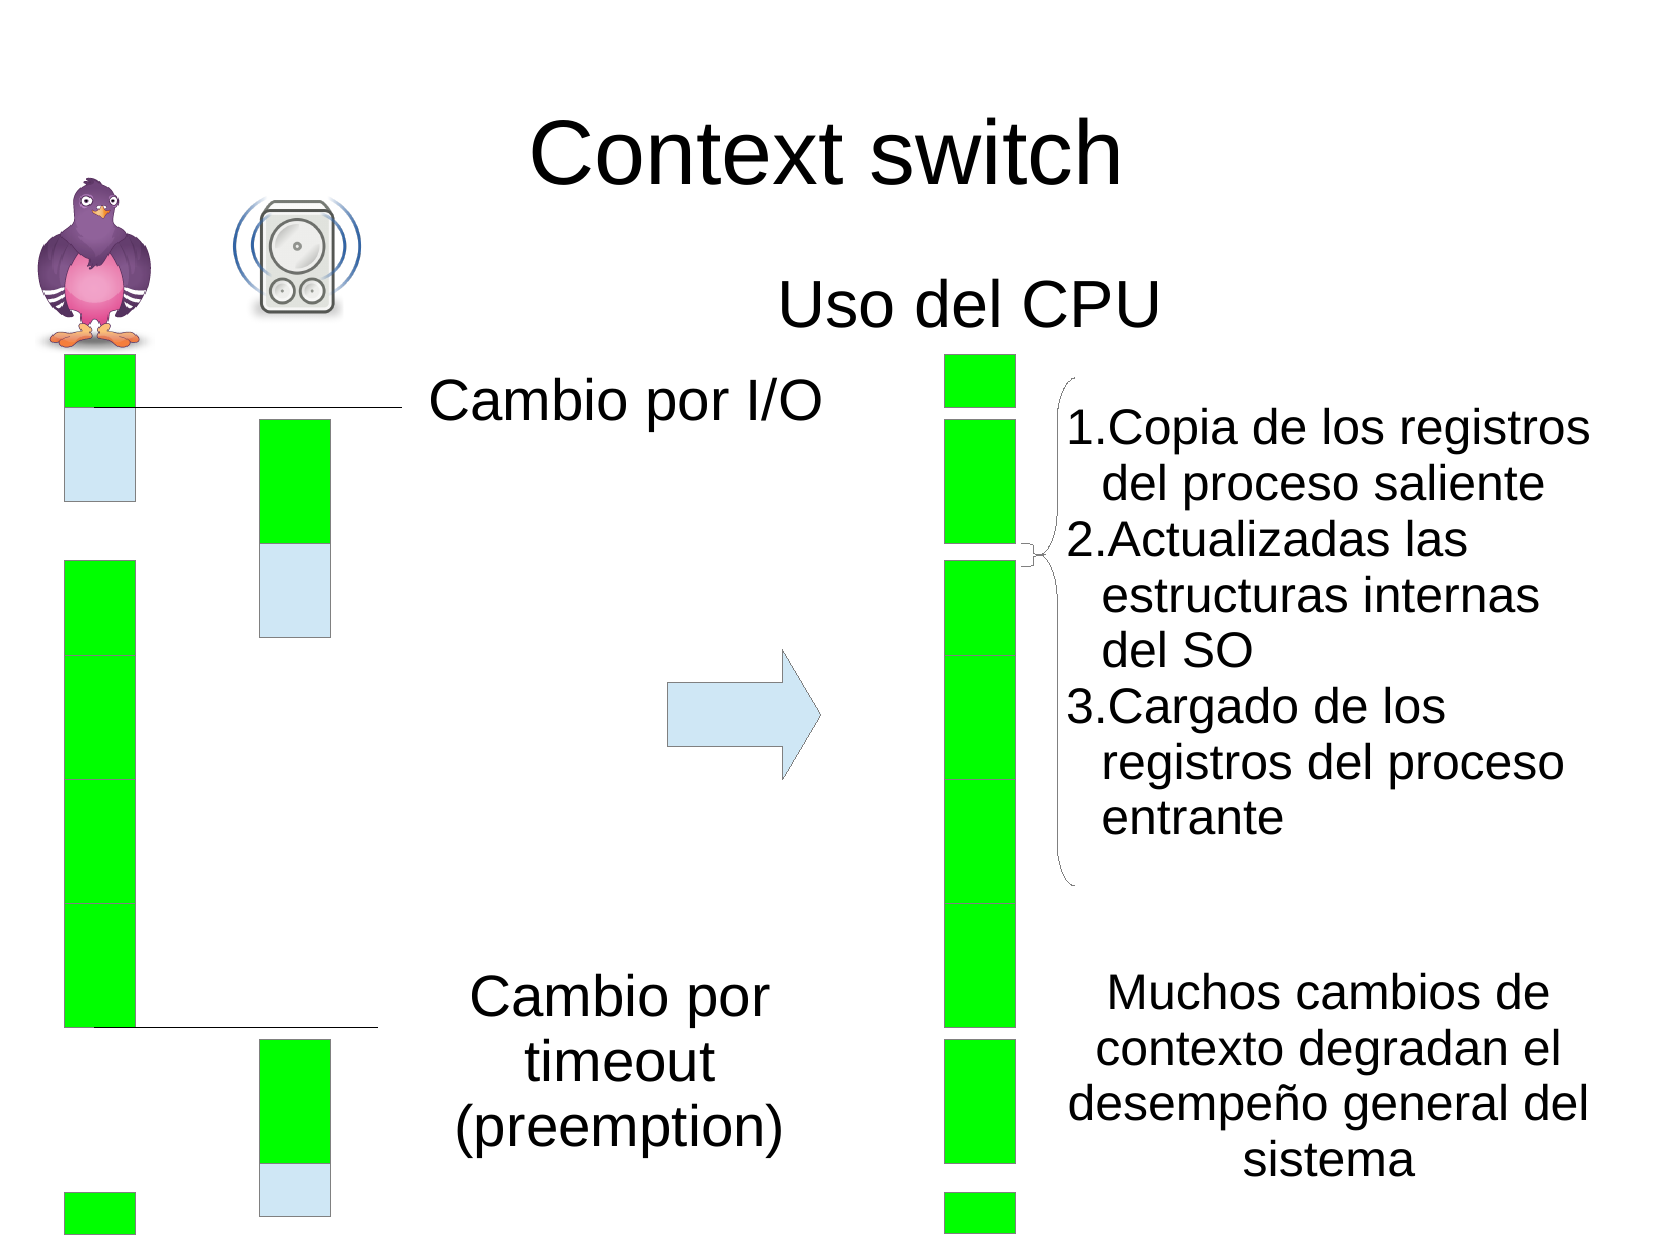

# Context switch
Uso del CPU
Cambio por I/O
Copia de los registros del proceso saliente
Actualizadas las estructuras internas del SO
Cargado de los registros del proceso entrante
Cambio por timeout (preemption)
Muchos cambios de contexto degradan el desempeño general del sistema